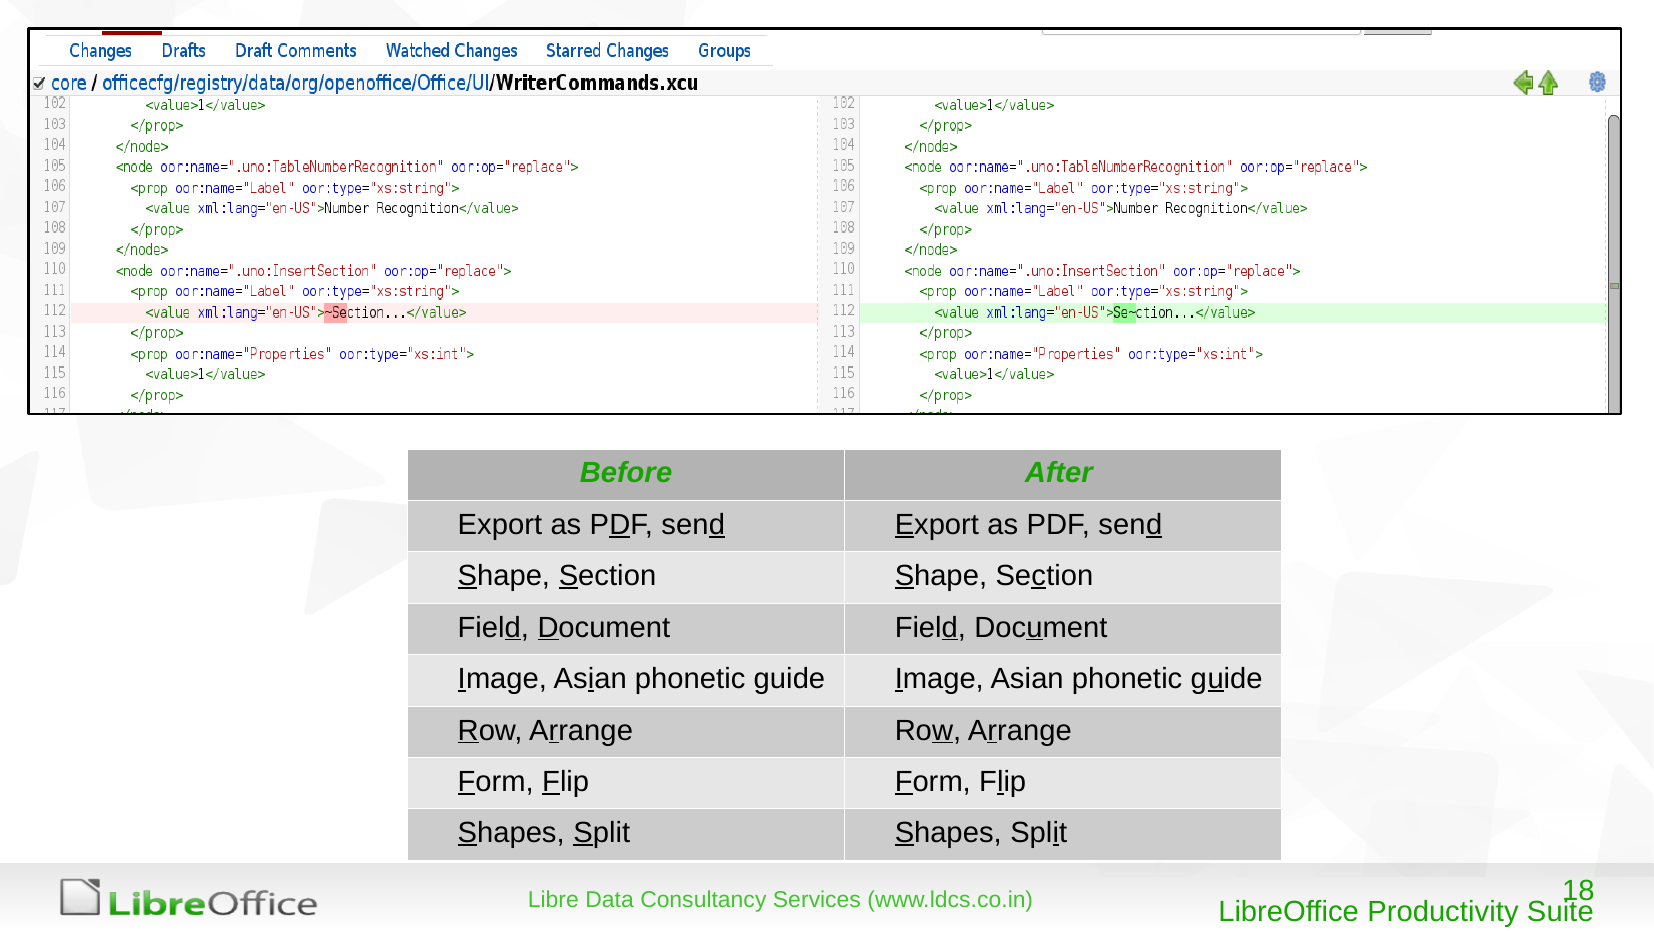

#
| Before | After |
| --- | --- |
| Export as PDF, send | Export as PDF, send |
| Shape, Section | Shape, Section |
| Field, Document | Field, Document |
| Image, Asian phonetic guide | Image, Asian phonetic guide |
| Row, Arrange | Row, Arrange |
| Form, Flip | Form, Flip |
| Shapes, Split | Shapes, Split |
18
| Libre Data Consultancy Services (www.ldcs.co.in) |
| --- |
LibreOffice Productivity Suite